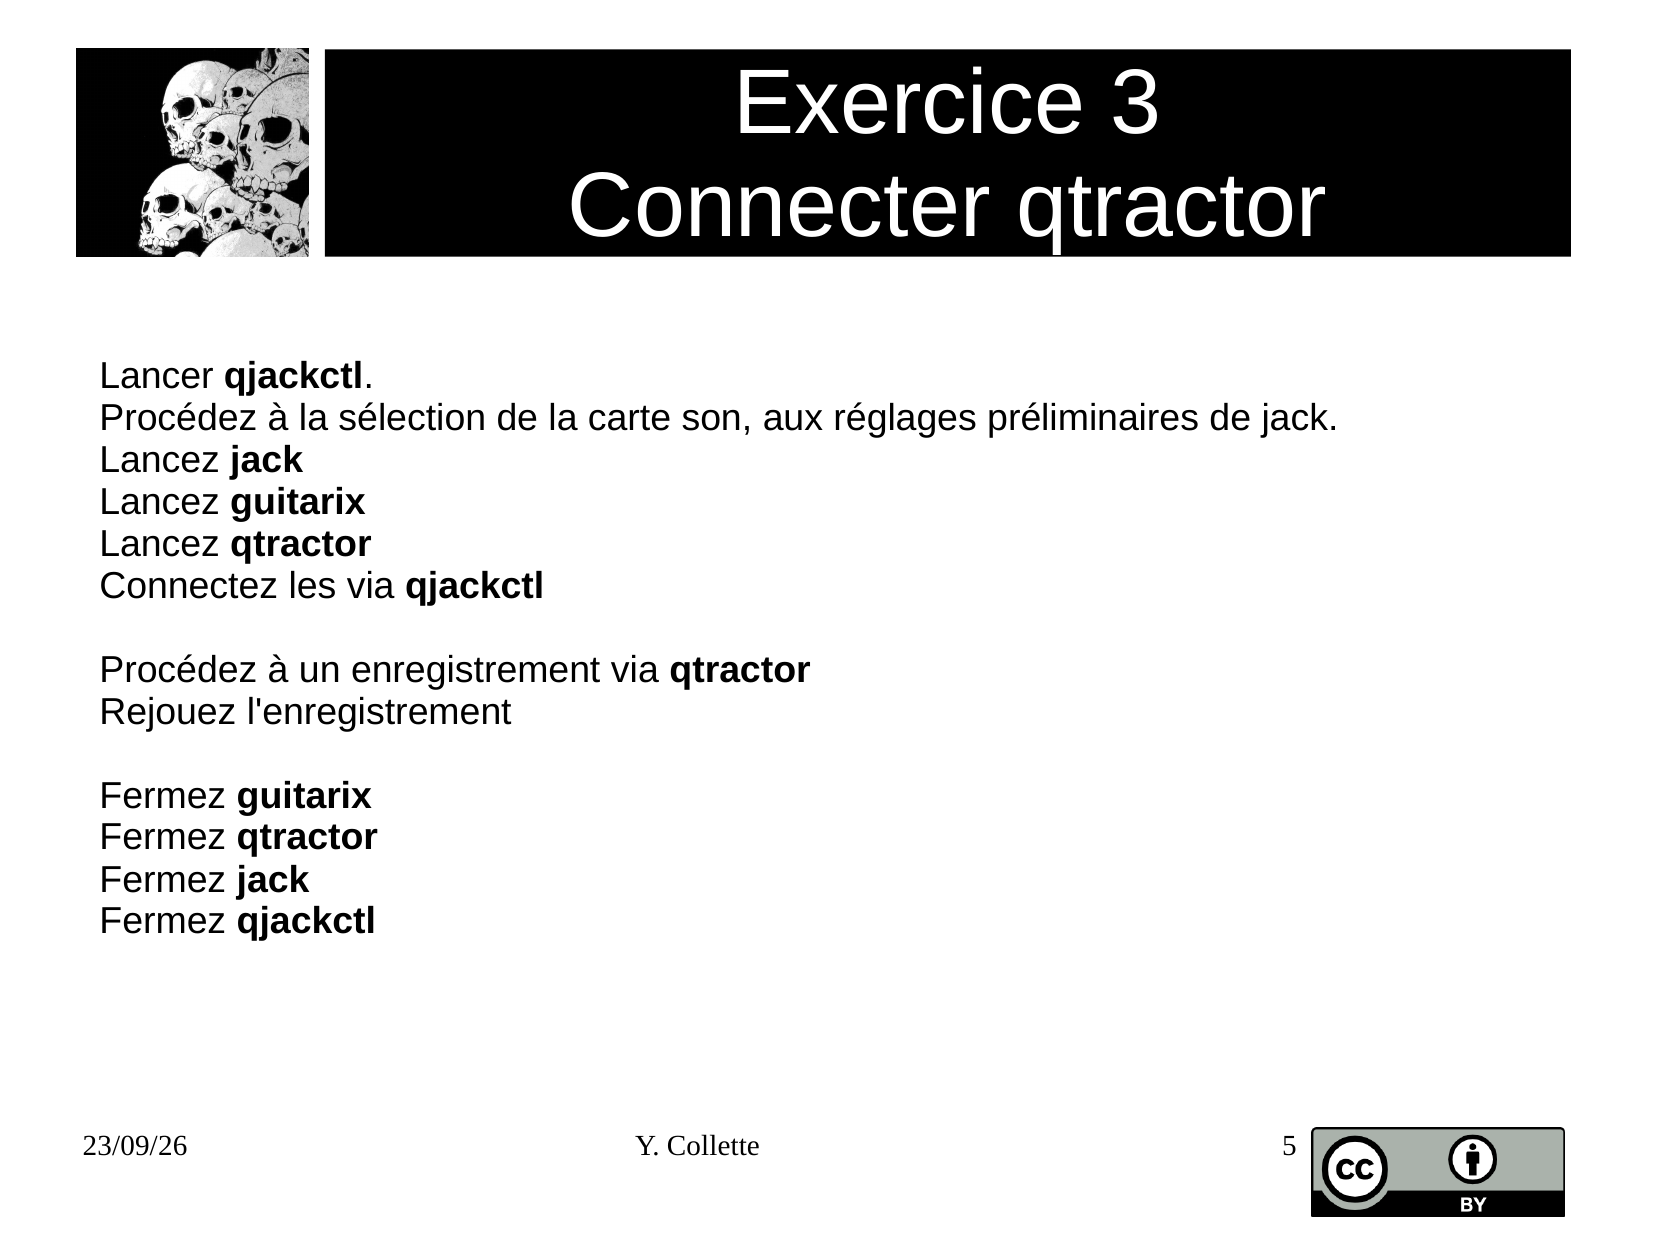

# Exercice 3 Connecter qtractor
Lancer qjackctl.
Procédez à la sélection de la carte son, aux réglages préliminaires de jack.
Lancez jack
Lancez guitarix
Lancez qtractor
Connectez les via qjackctl
Procédez à un enregistrement via qtractor
Rejouez l'enregistrement
Fermez guitarix
Fermez qtractor
Fermez jack
Fermez qjackctl
Y. Collette
5